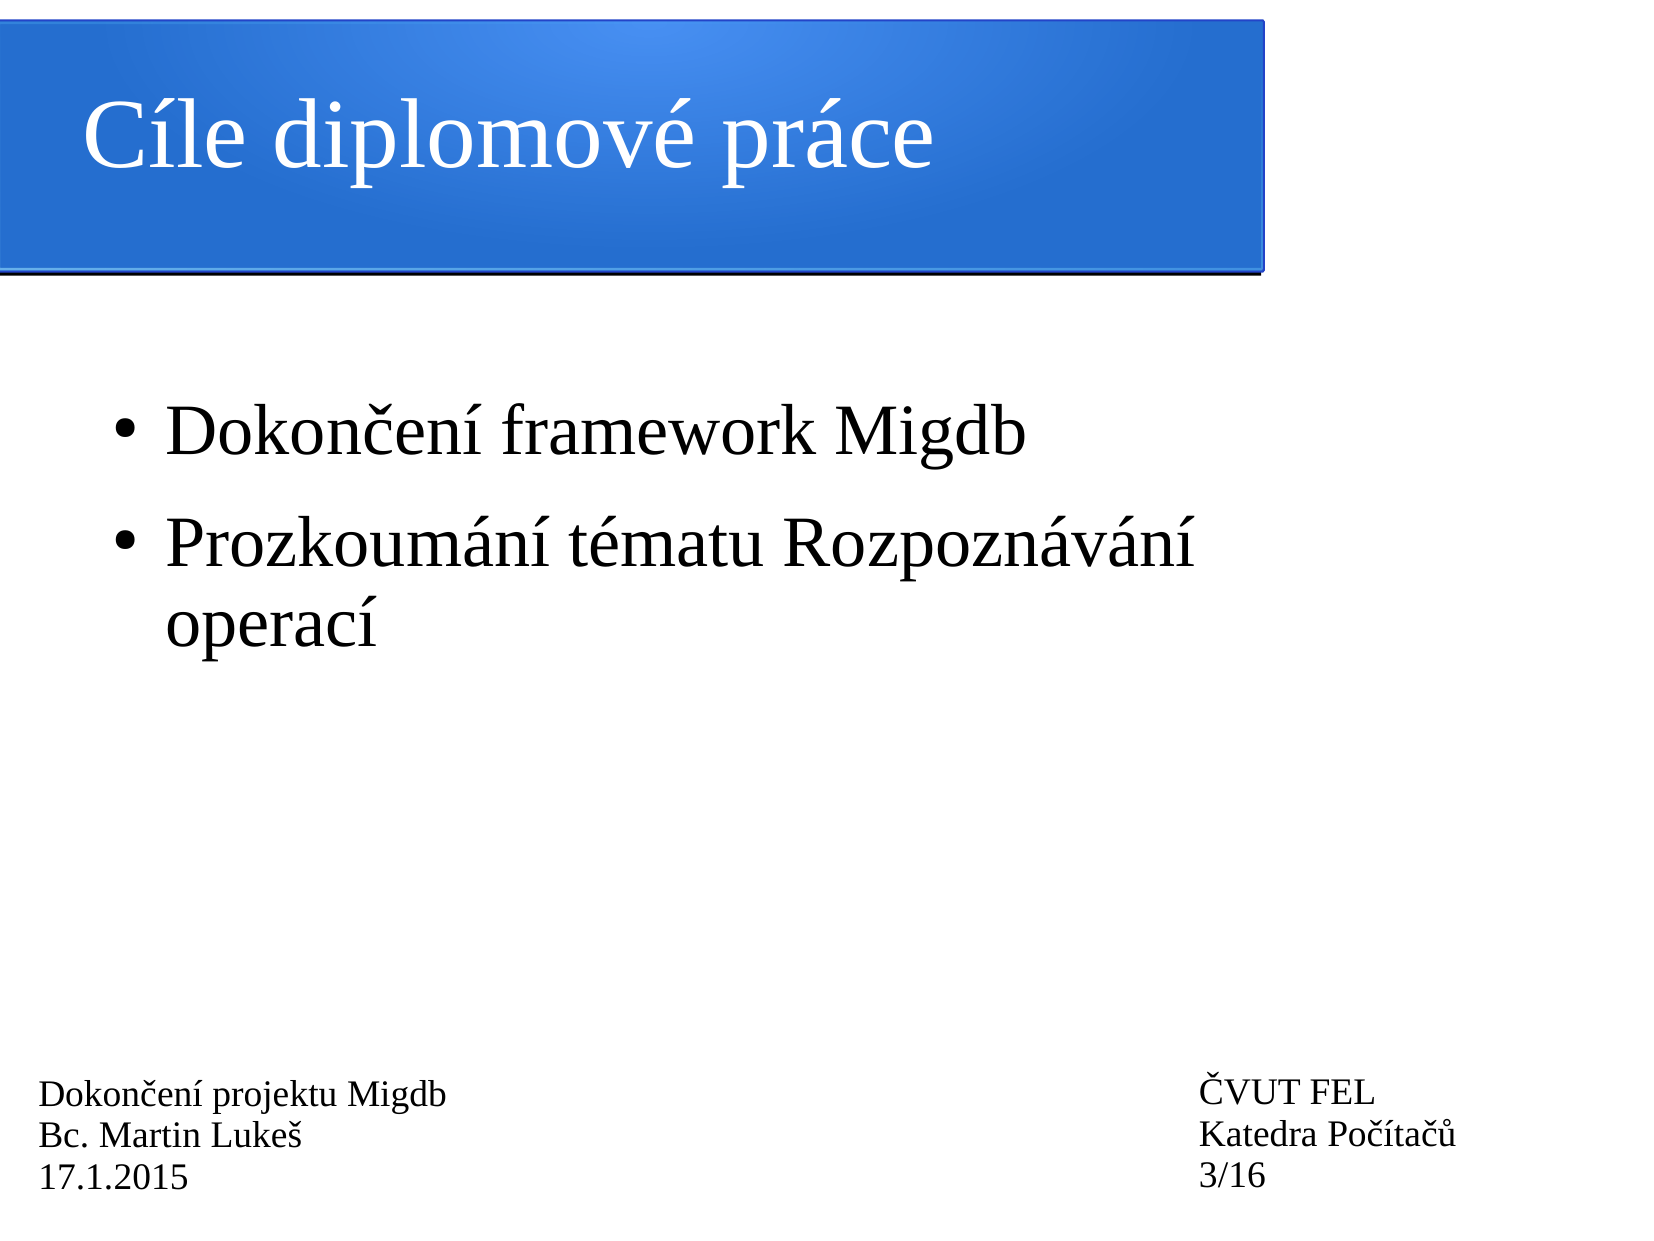

Cíle diplomové práce
# Dokončení framework Migdb
Prozkoumání tématu Rozpoznávání operací
ČVUT FEL
Katedra Počítačů
Dokončení projektu Migdb
Bc. Martin Lukeš
17.1.2015
ČVUT FEL
Katedra počítačů
ČVUT FEL
Katedra počítačů
ČVUT FEL
Katedra počítačů